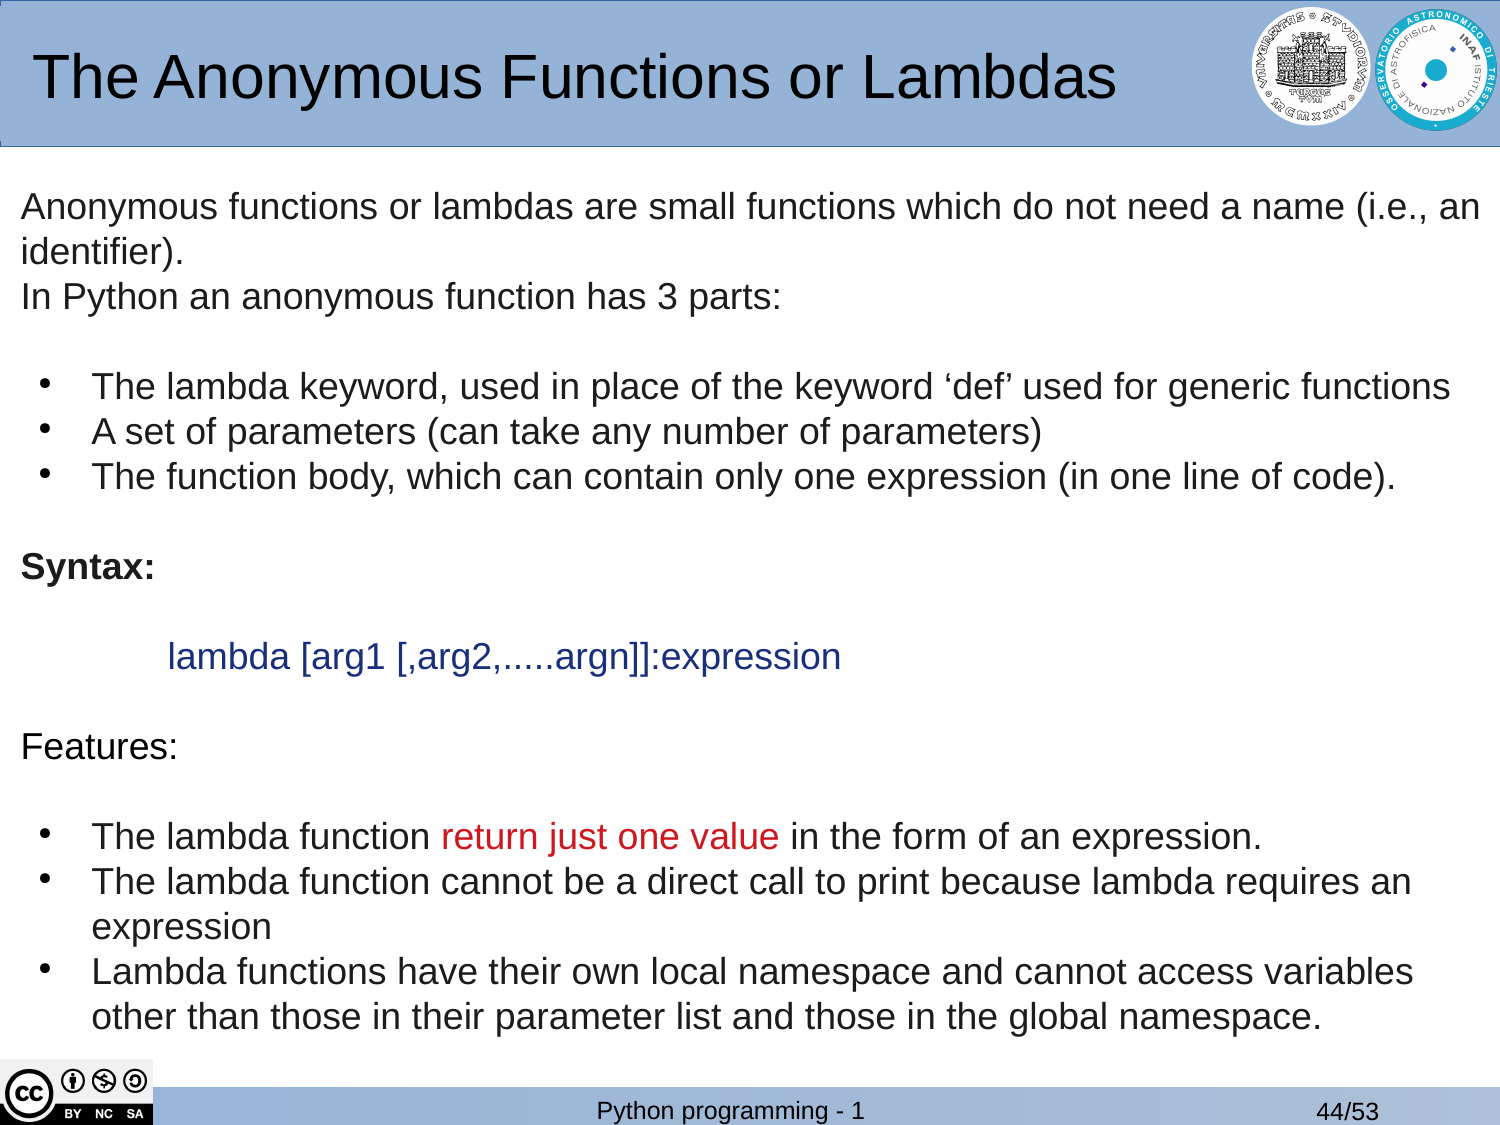

The Anonymous Functions or Lambdas
# Anonymous functions or lambdas are small functions which do not need a name (i.e., an identifier).
In Python an anonymous function has 3 parts:
The lambda keyword, used in place of the keyword ‘def’ used for generic functions
A set of parameters (can take any number of parameters)
The function body, which can contain only one expression (in one line of code).
Syntax:
 lambda [arg1 [,arg2,.....argn]]:expression
Features:
The lambda function return just one value in the form of an expression.
The lambda function cannot be a direct call to print because lambda requires an expression
Lambda functions have their own local namespace and cannot access variables other than those in their parameter list and those in the global namespace.